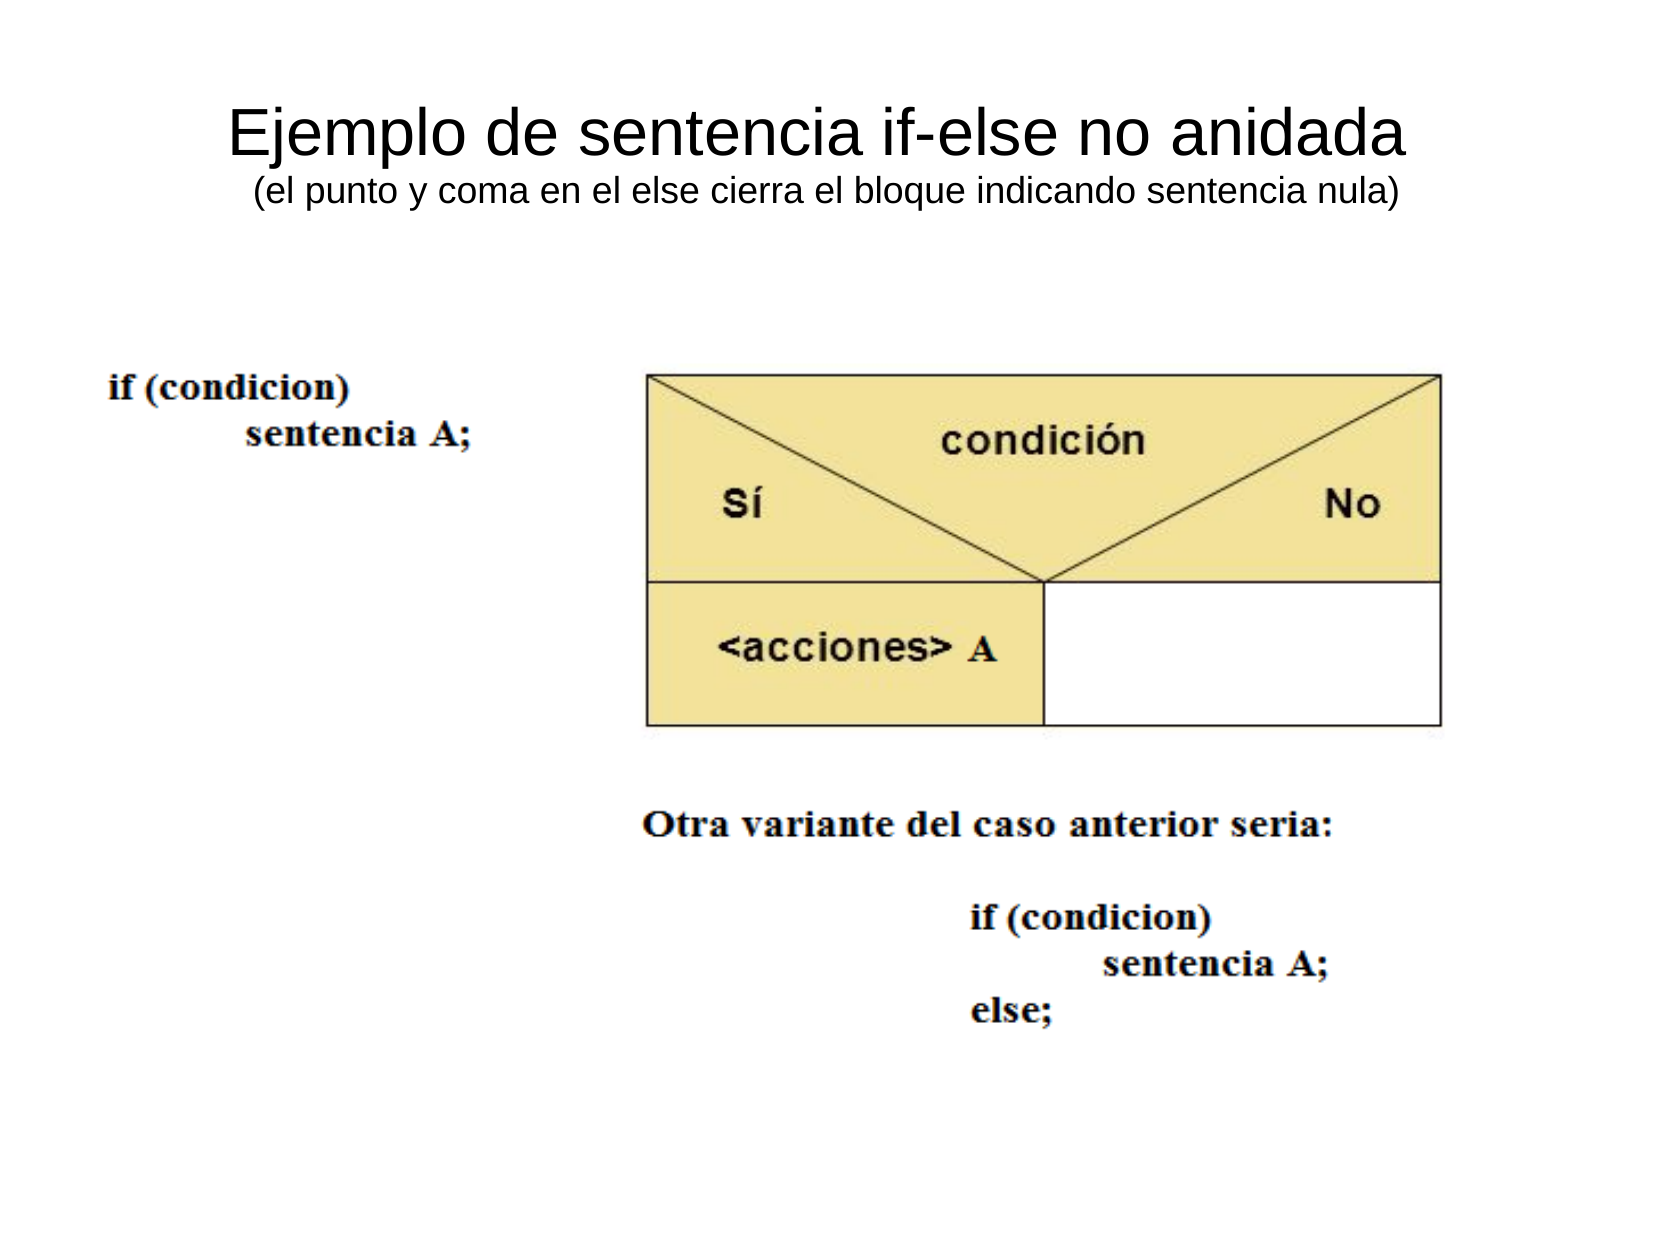

# Ejemplo de sentencia if-else no anidada (el punto y coma en el else cierra el bloque indicando sentencia nula)